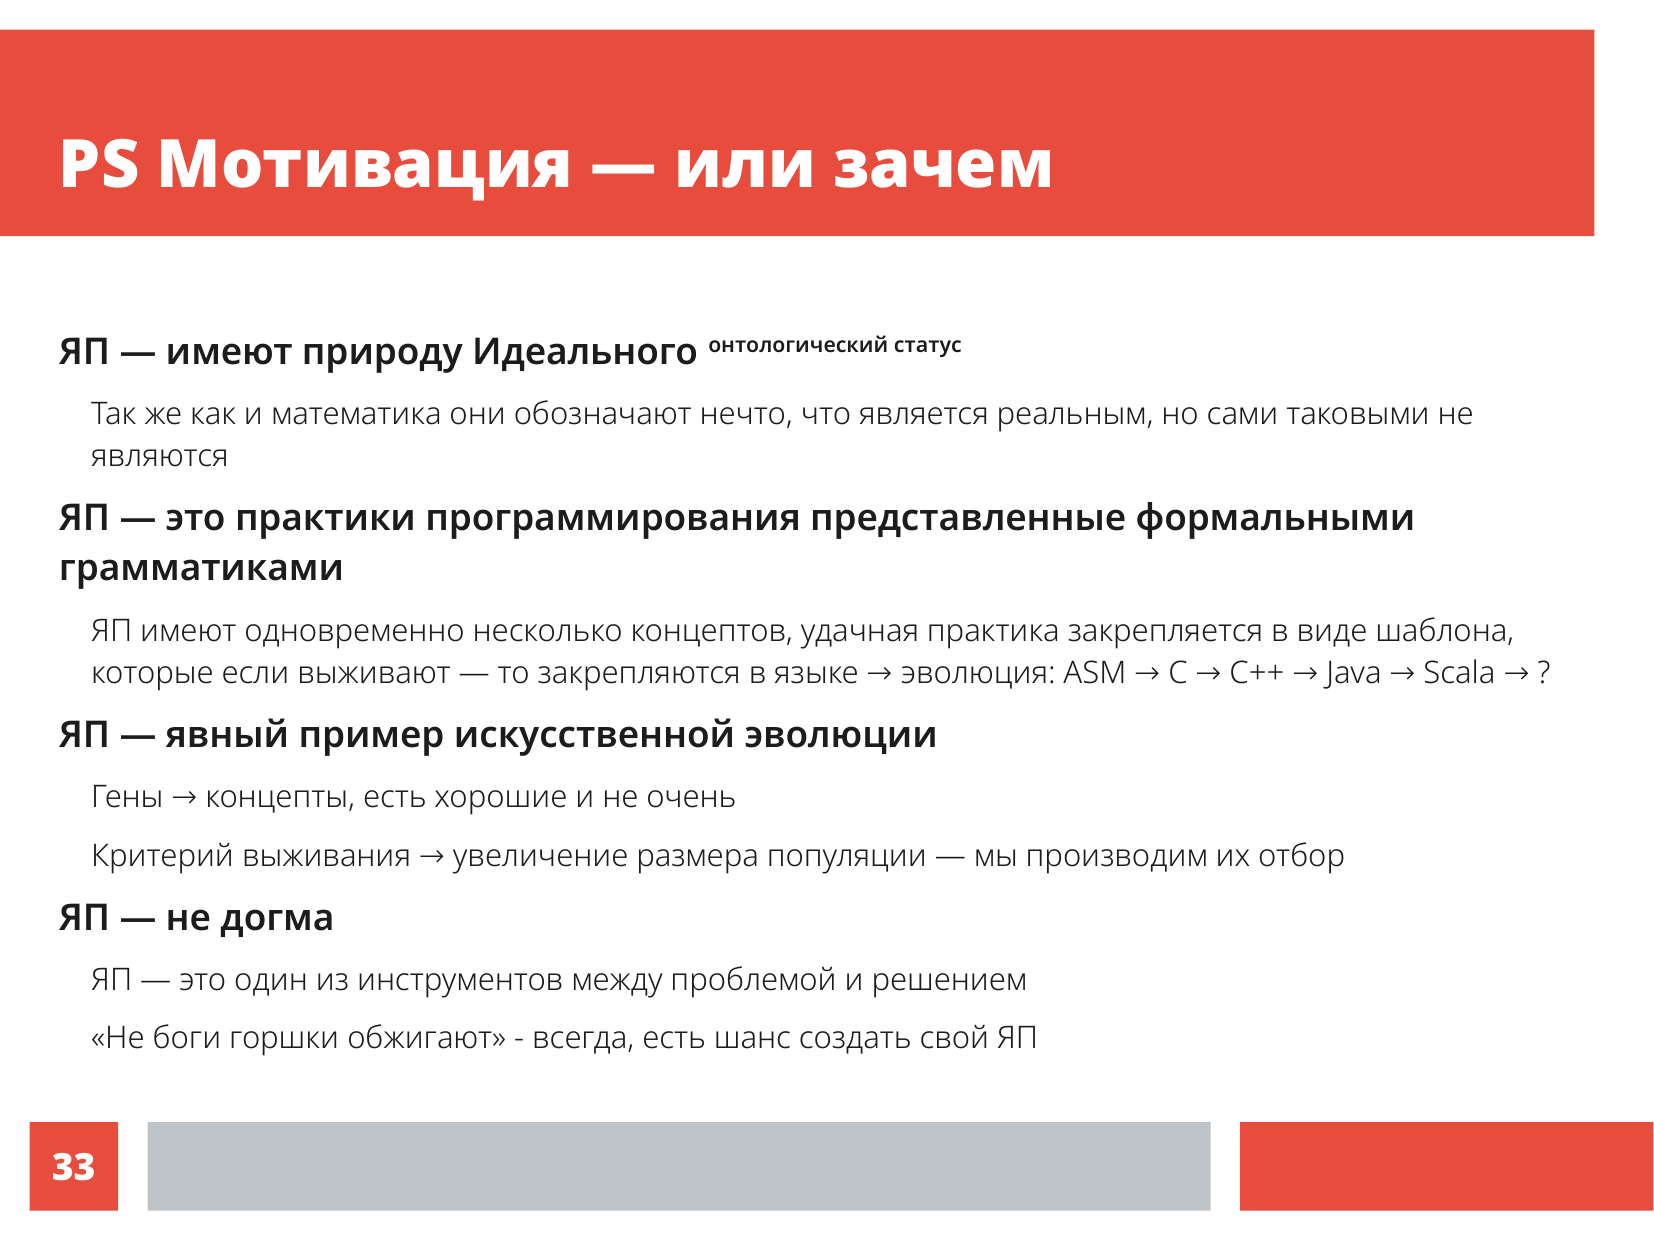

# PS Мотивация — или зачем
ЯП — имеют природу Идеального онтологический статус
Так же как и математика они обозначают нечто, что является реальным, но сами таковыми не являются
ЯП — это практики программирования представленные формальными грамматиками
ЯП имеют одновременно несколько концептов, удачная практика закрепляется в виде шаблона, которые если выживают — то закрепляются в языке → эволюция: ASM → C → C++ → Java → Scala → ?
ЯП — явный пример искусственной эволюции
Гены → концепты, есть хорошие и не очень
Критерий выживания → увеличение размера популяции — мы производим их отбор
ЯП — не догма
ЯП — это один из инструментов между проблемой и решением
«Не боги горшки обжигают» - всегда, есть шанс создать свой ЯП
33